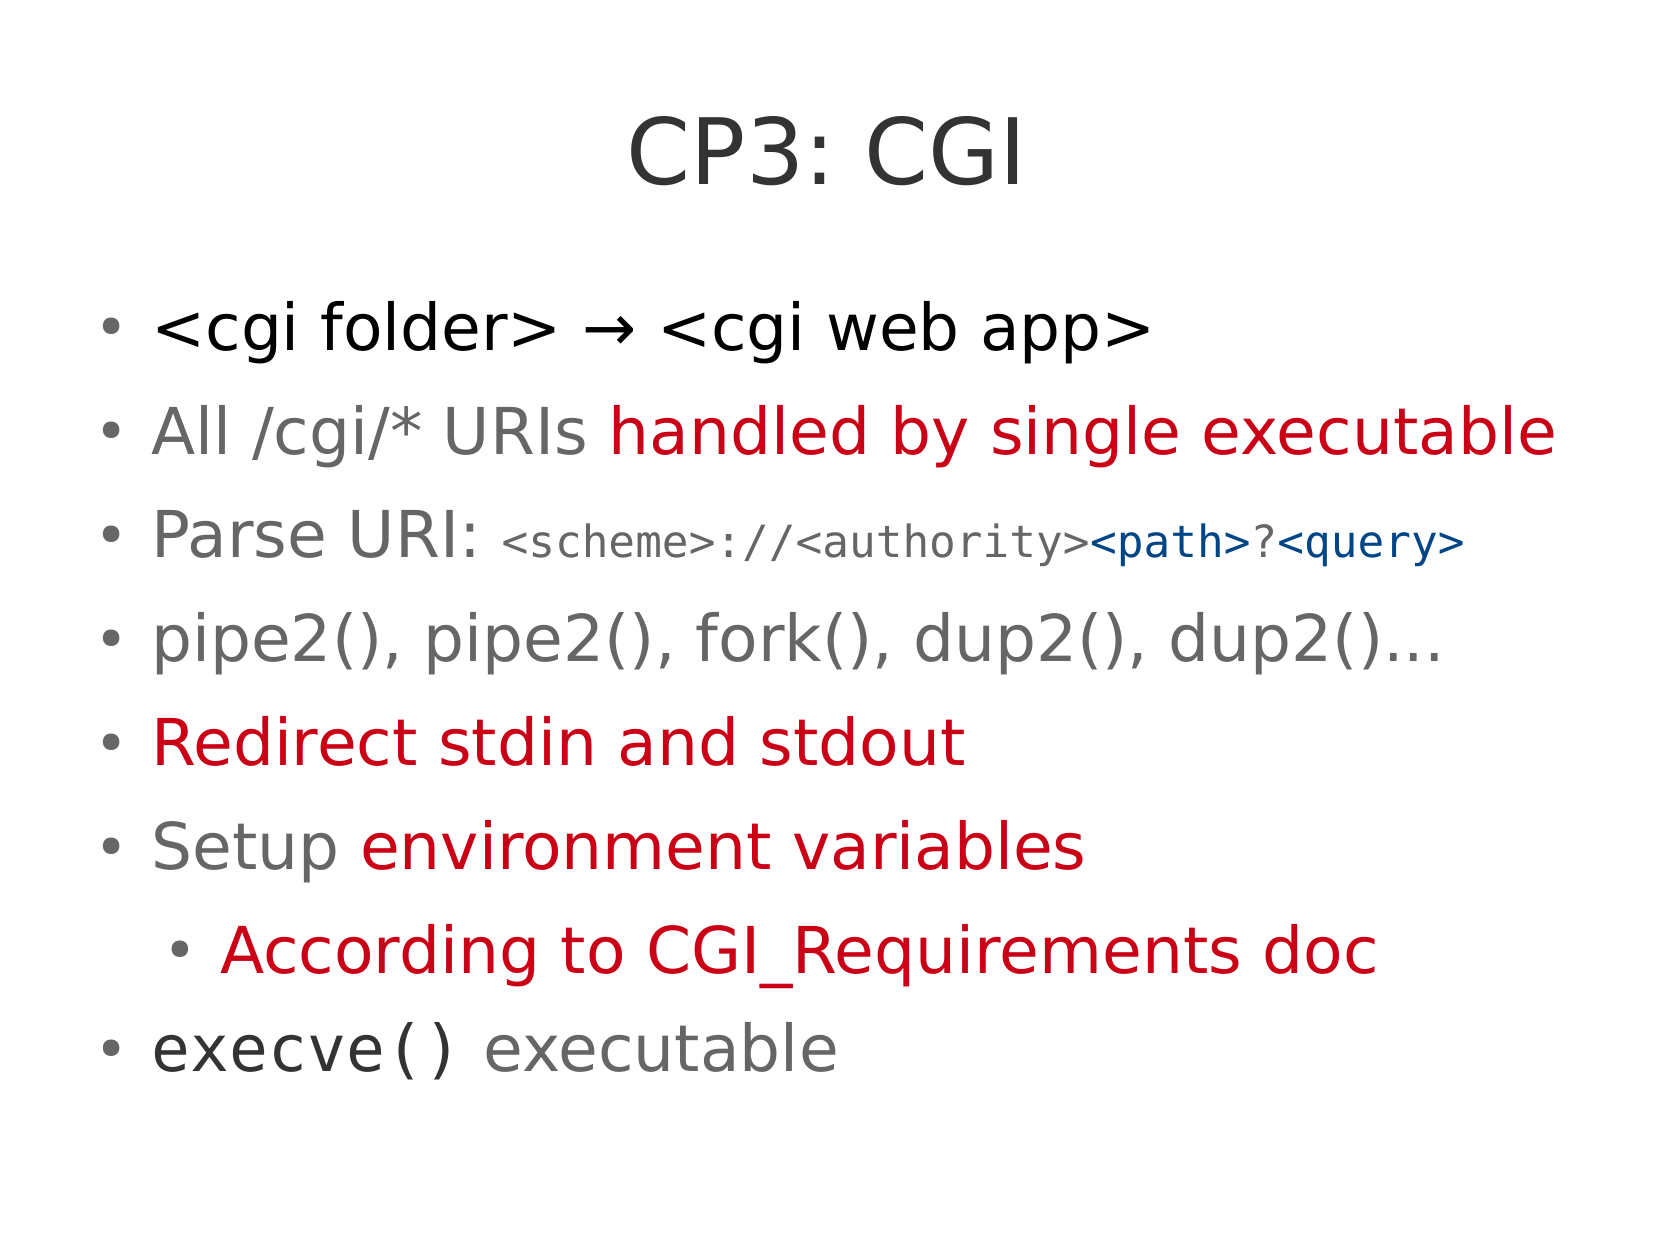

# CP3: CGI
<cgi folder> → <cgi web app>
All /cgi/* URIs handled by single executable
Parse URI: <scheme>://<authority><path>?<query>
pipe2(), pipe2(), fork(), dup2(), dup2()...
Redirect stdin and stdout
Setup environment variables
According to CGI_Requirements doc
execve() executable